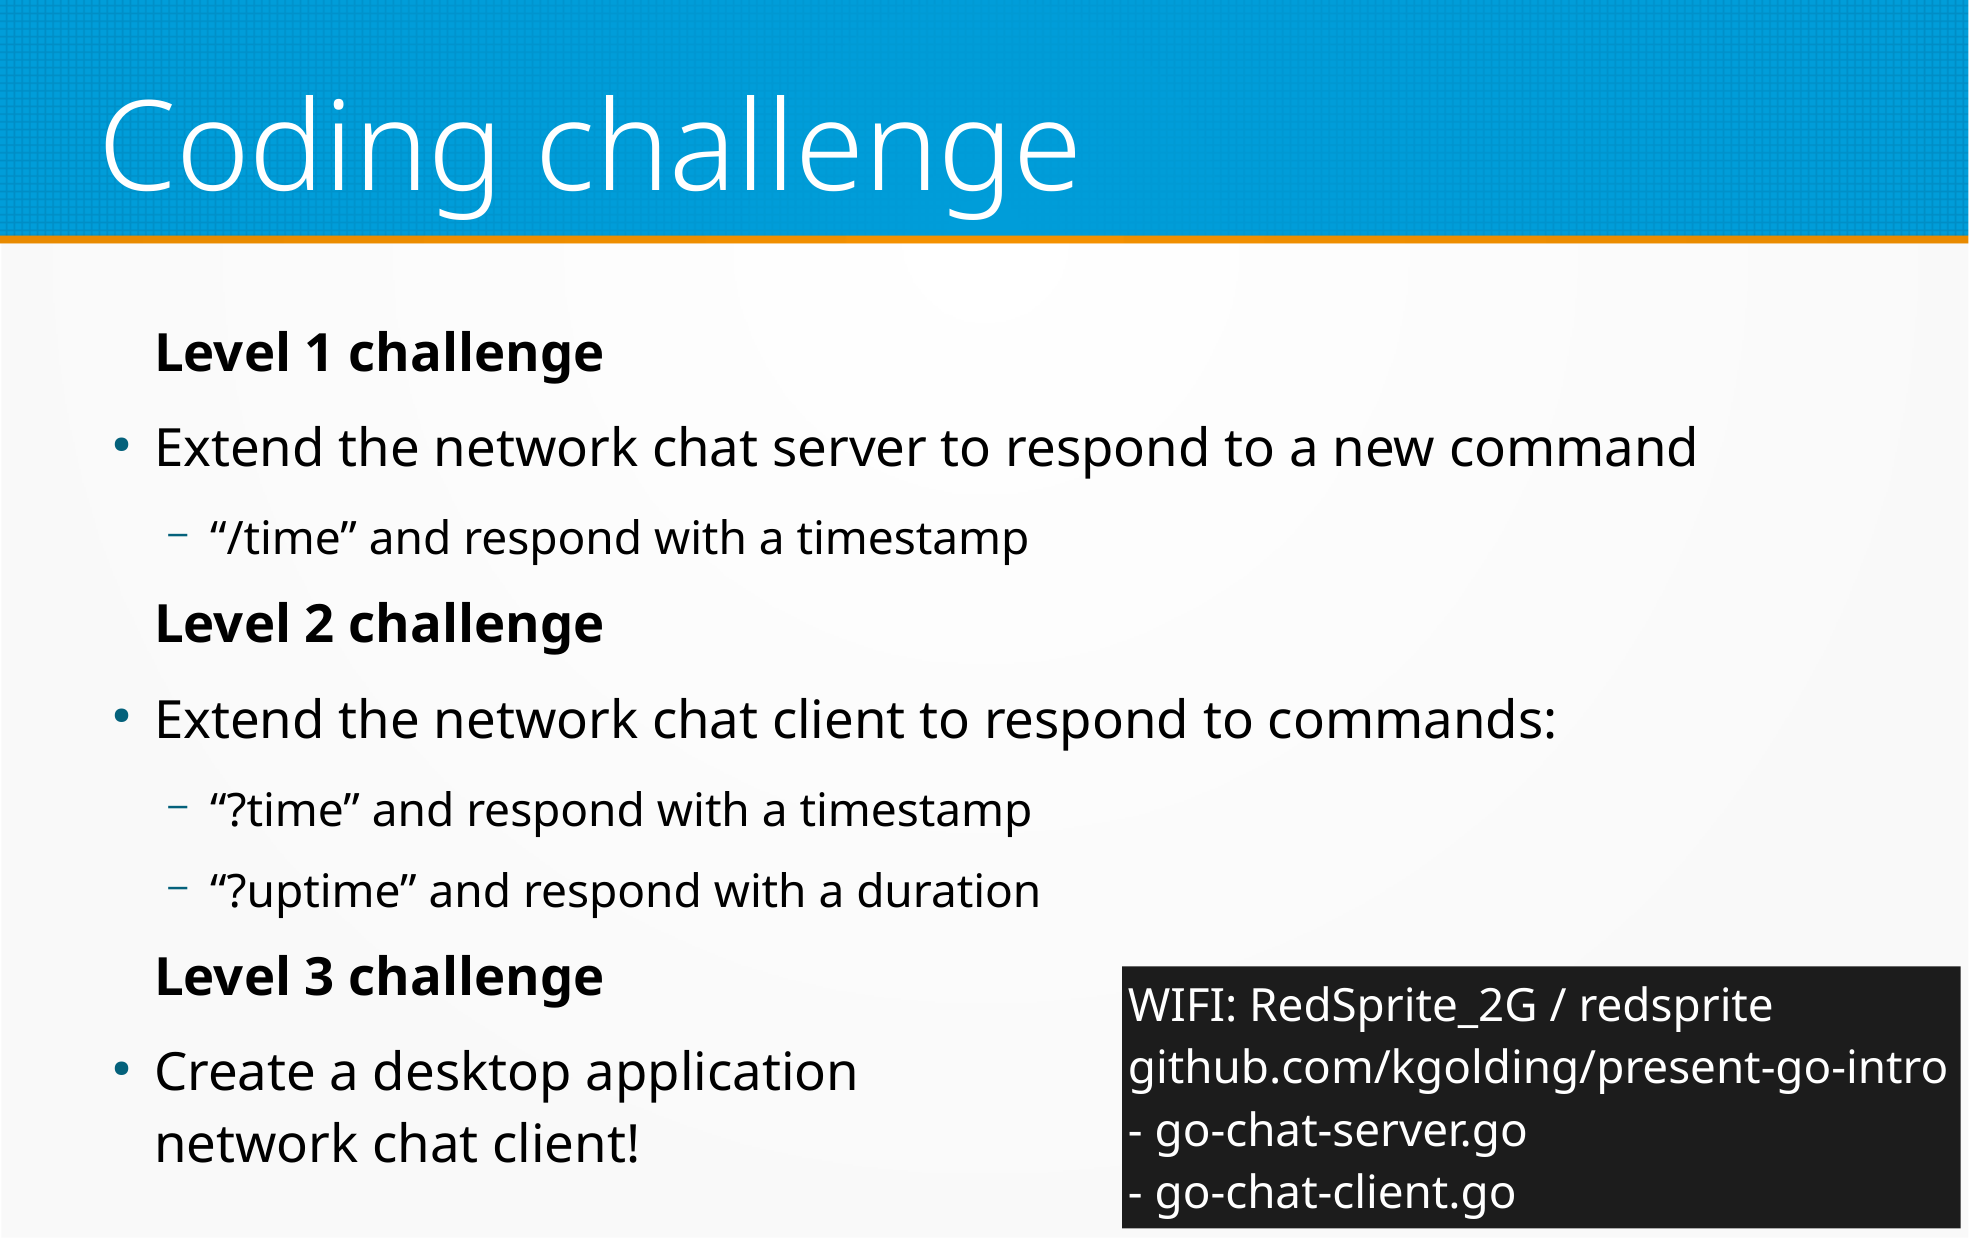

# Coding challenge
Level 1 challenge
Extend the network chat server to respond to a new command
“/time” and respond with a timestamp
Level 2 challenge
Extend the network chat client to respond to commands:
“?time” and respond with a timestamp
“?uptime” and respond with a duration
Level 3 challenge
Create a desktop application
network chat client!
WIFI: RedSprite_2G / redsprite
github.com/kgolding/present-go-intro
- go-chat-server.go
- go-chat-client.go